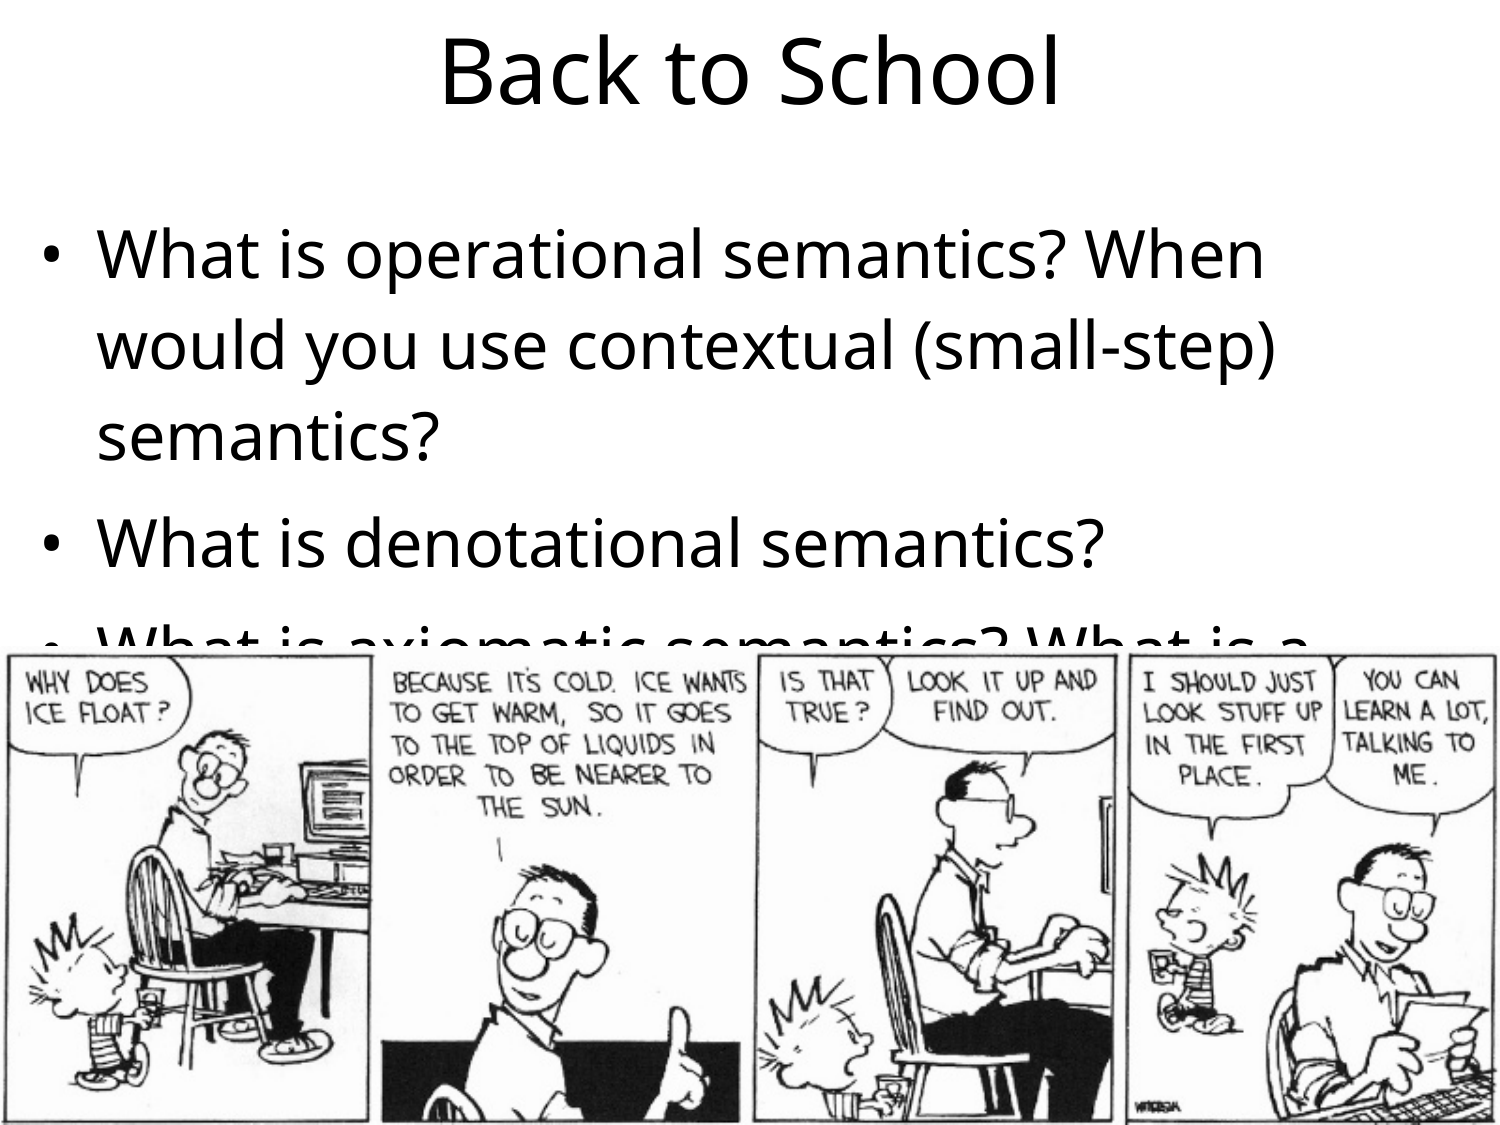

# Back to School
What is operational semantics? When would you use contextual (small-step) semantics?
What is denotational semantics?
What is axiomatic semantics? What is a verification condition?
2